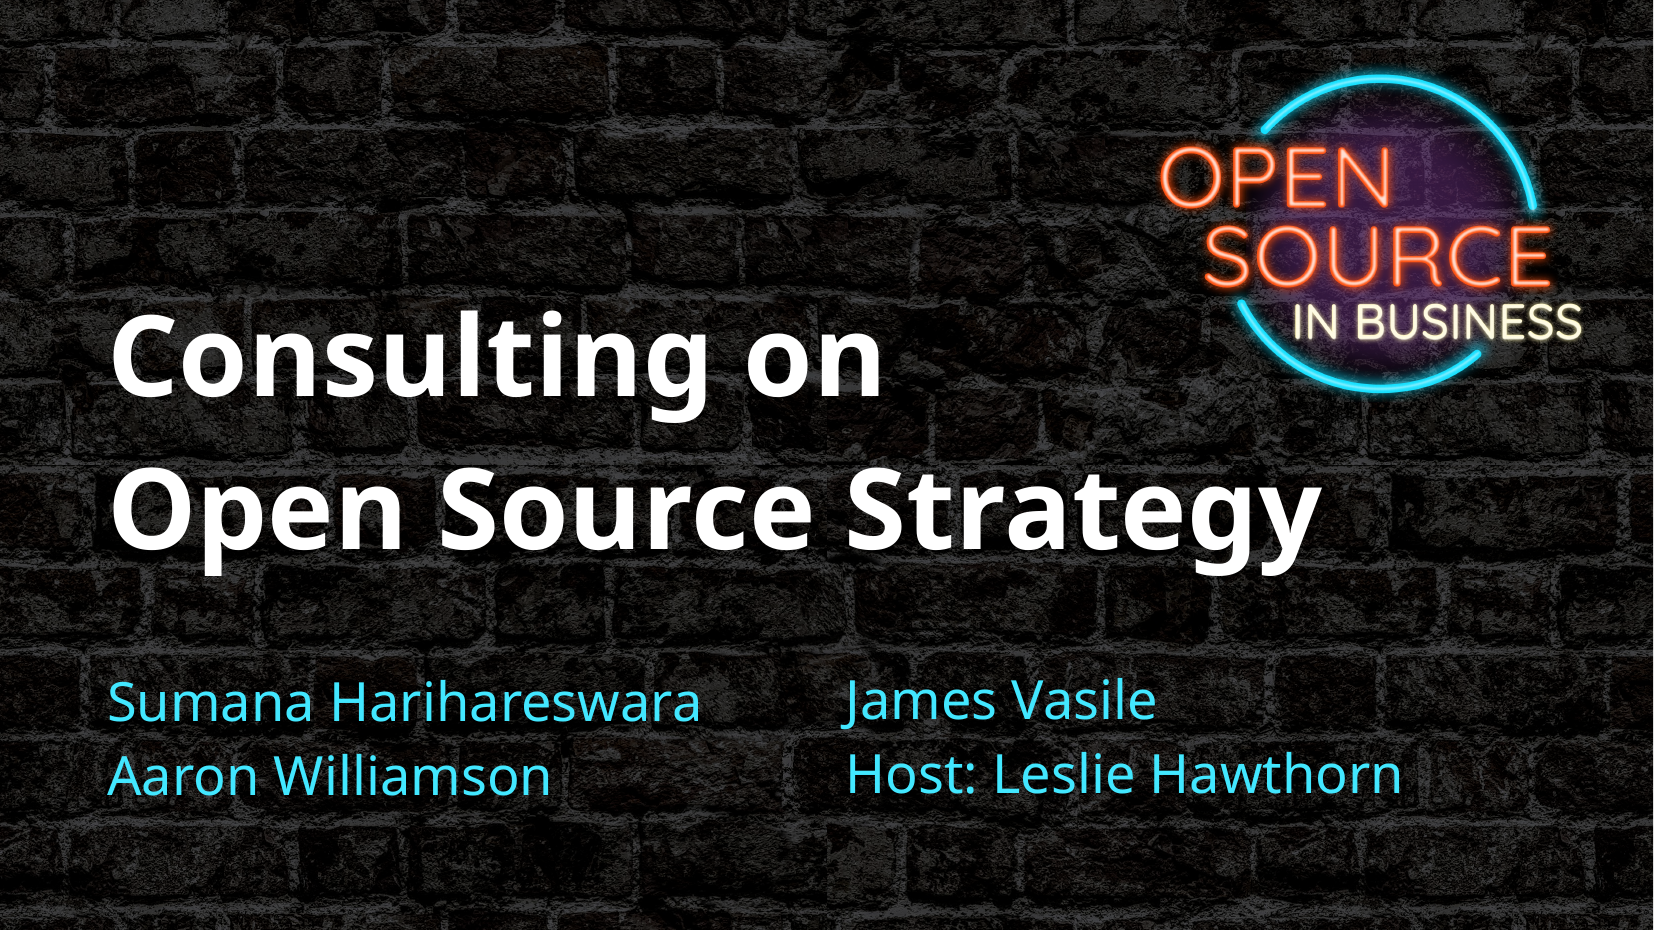

# Consulting on Open Source Strategy
James Vasile
Host: Leslie Hawthorn
Sumana Harihareswara
Aaron Williamson